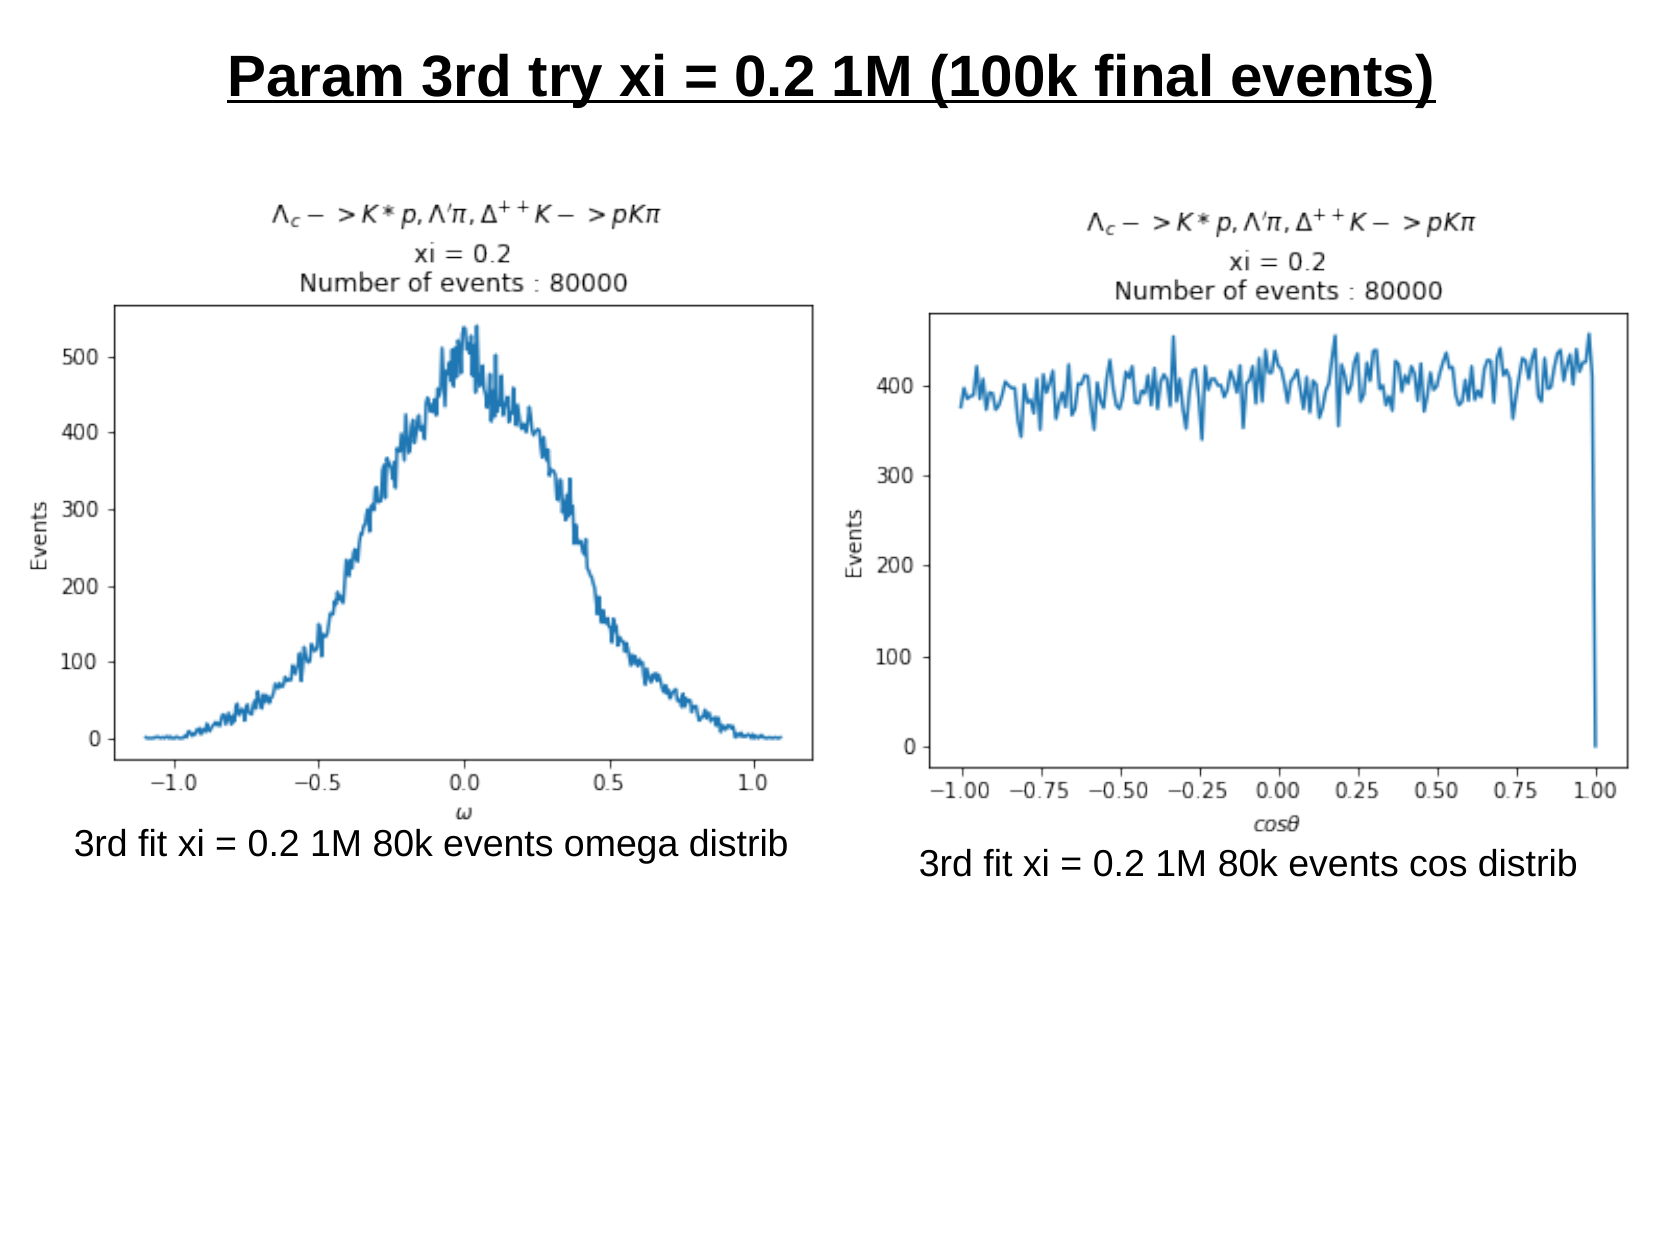

Param 3rd try xi = 0.2 1M (100k final events)
3rd fit xi = 0.2 1M 80k events omega distrib
3rd fit xi = 0.2 1M 80k events cos distrib